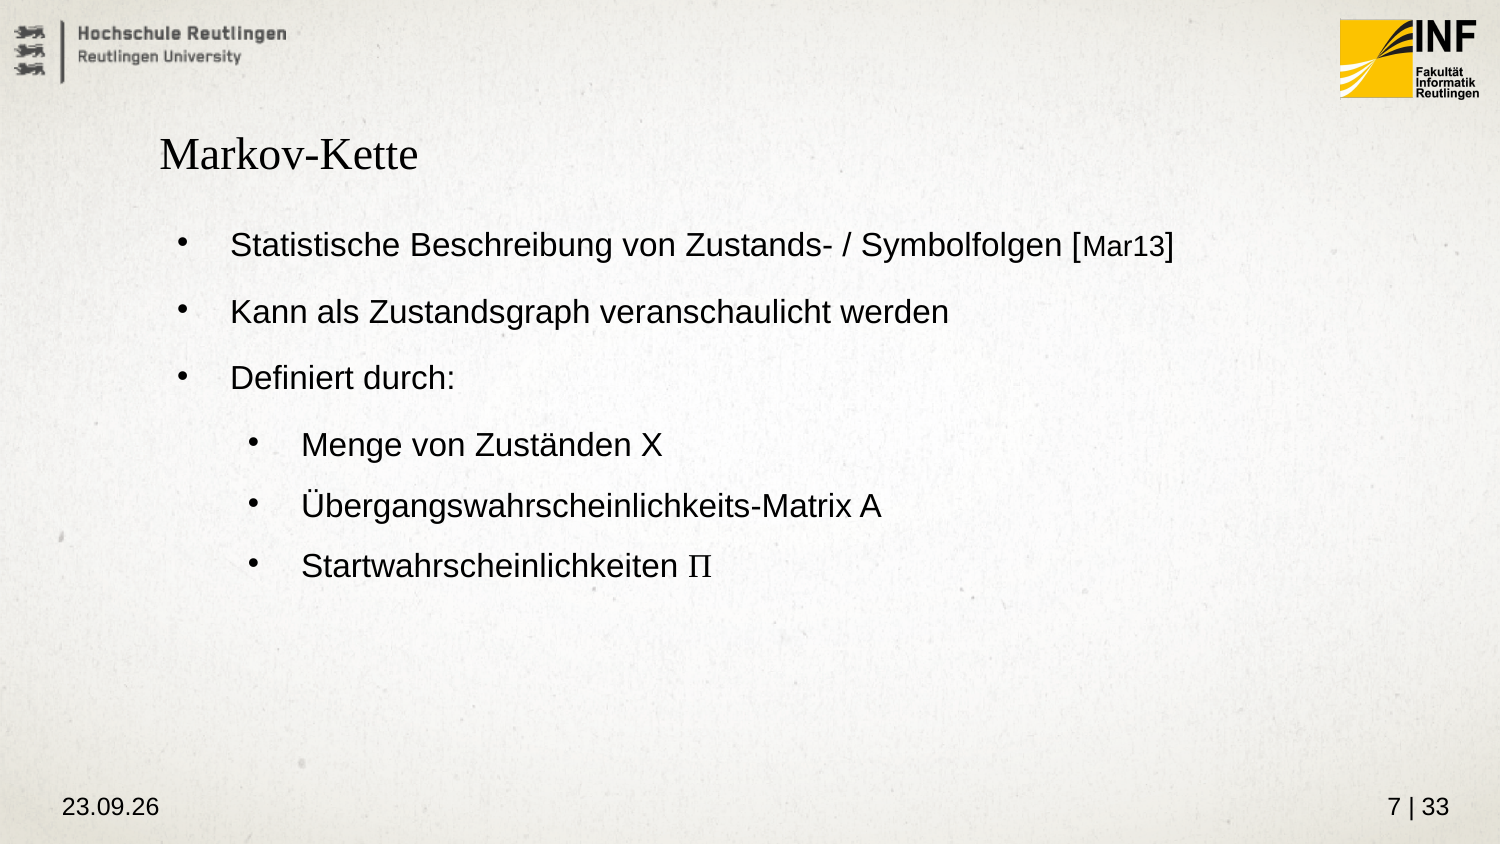

# Markov-Kette
Statistische Beschreibung von Zustands- / Symbolfolgen [Mar13]
Kann als Zustandsgraph veranschaulicht werden
Definiert durch:
Menge von Zuständen X
Übergangswahrscheinlichkeits-Matrix A
Startwahrscheinlichkeiten Π